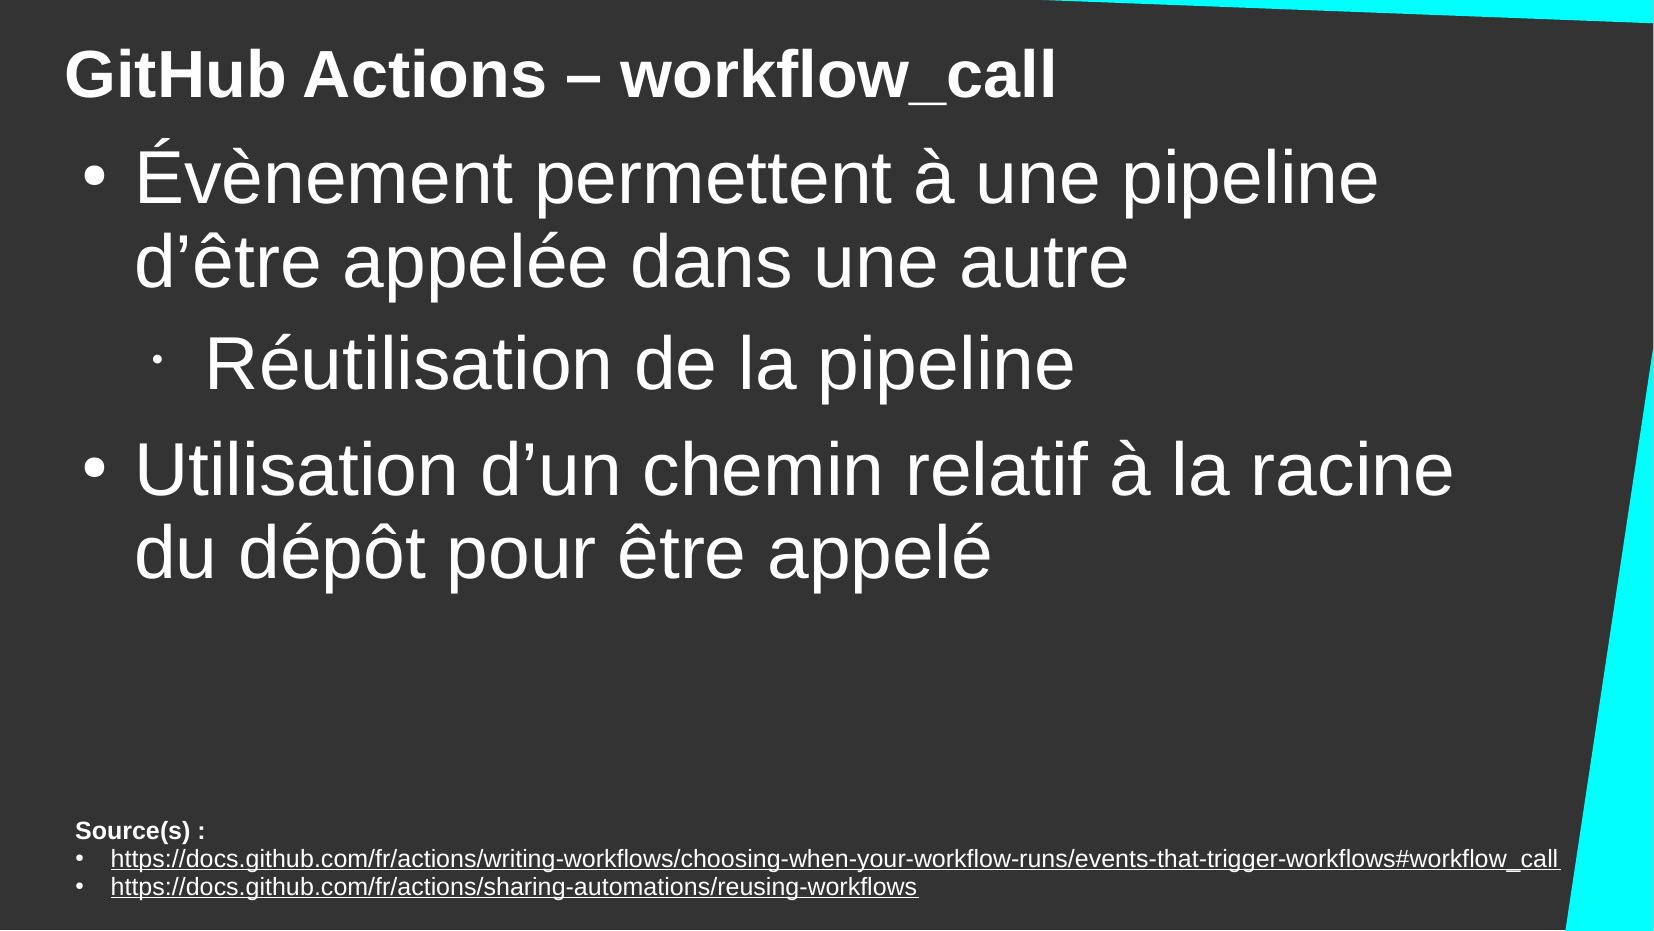

# GitHub Actions – workflow_call
Évènement permettent à une pipeline d’être appelée dans une autre
Réutilisation de la pipeline
Utilisation d’un chemin relatif à la racine du dépôt pour être appelé
Source(s) :
https://docs.github.com/fr/actions/writing-workflows/choosing-when-your-workflow-runs/events-that-trigger-workflows#workflow_call
https://docs.github.com/fr/actions/sharing-automations/reusing-workflows